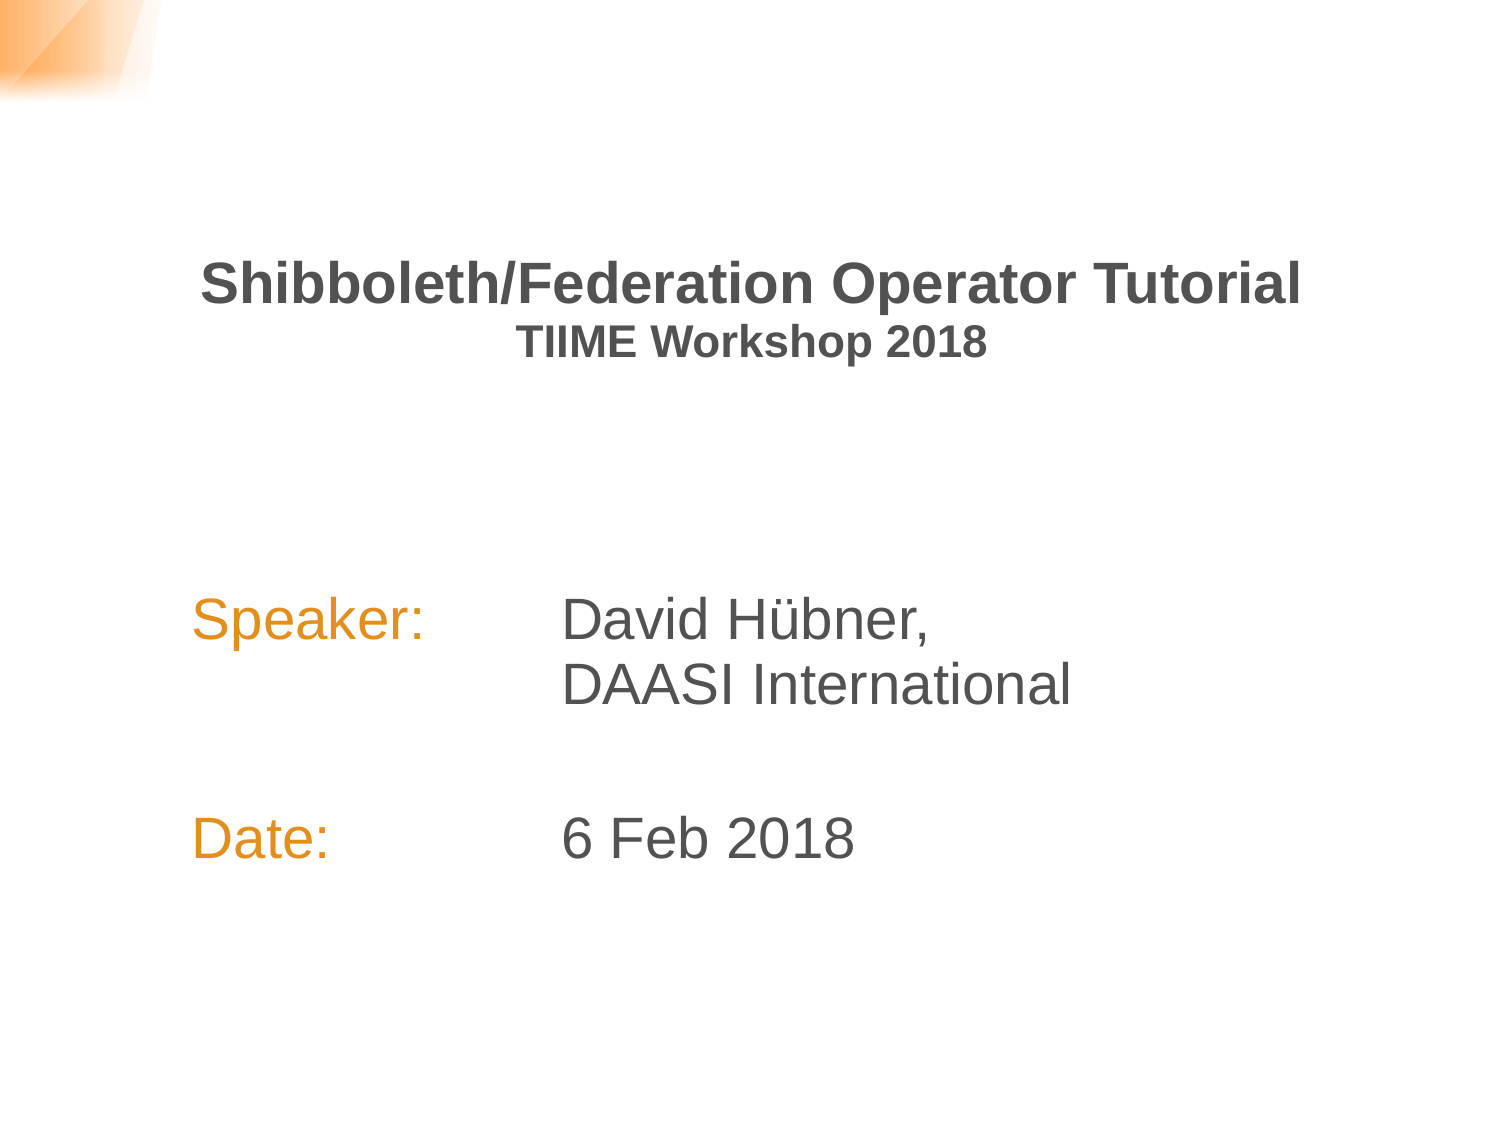

# Shibboleth/Federation Operator Tutorial
TIIME Workshop 2018
Speaker:		David Hübner,
					DAASI International
Date:				6 Feb 2018